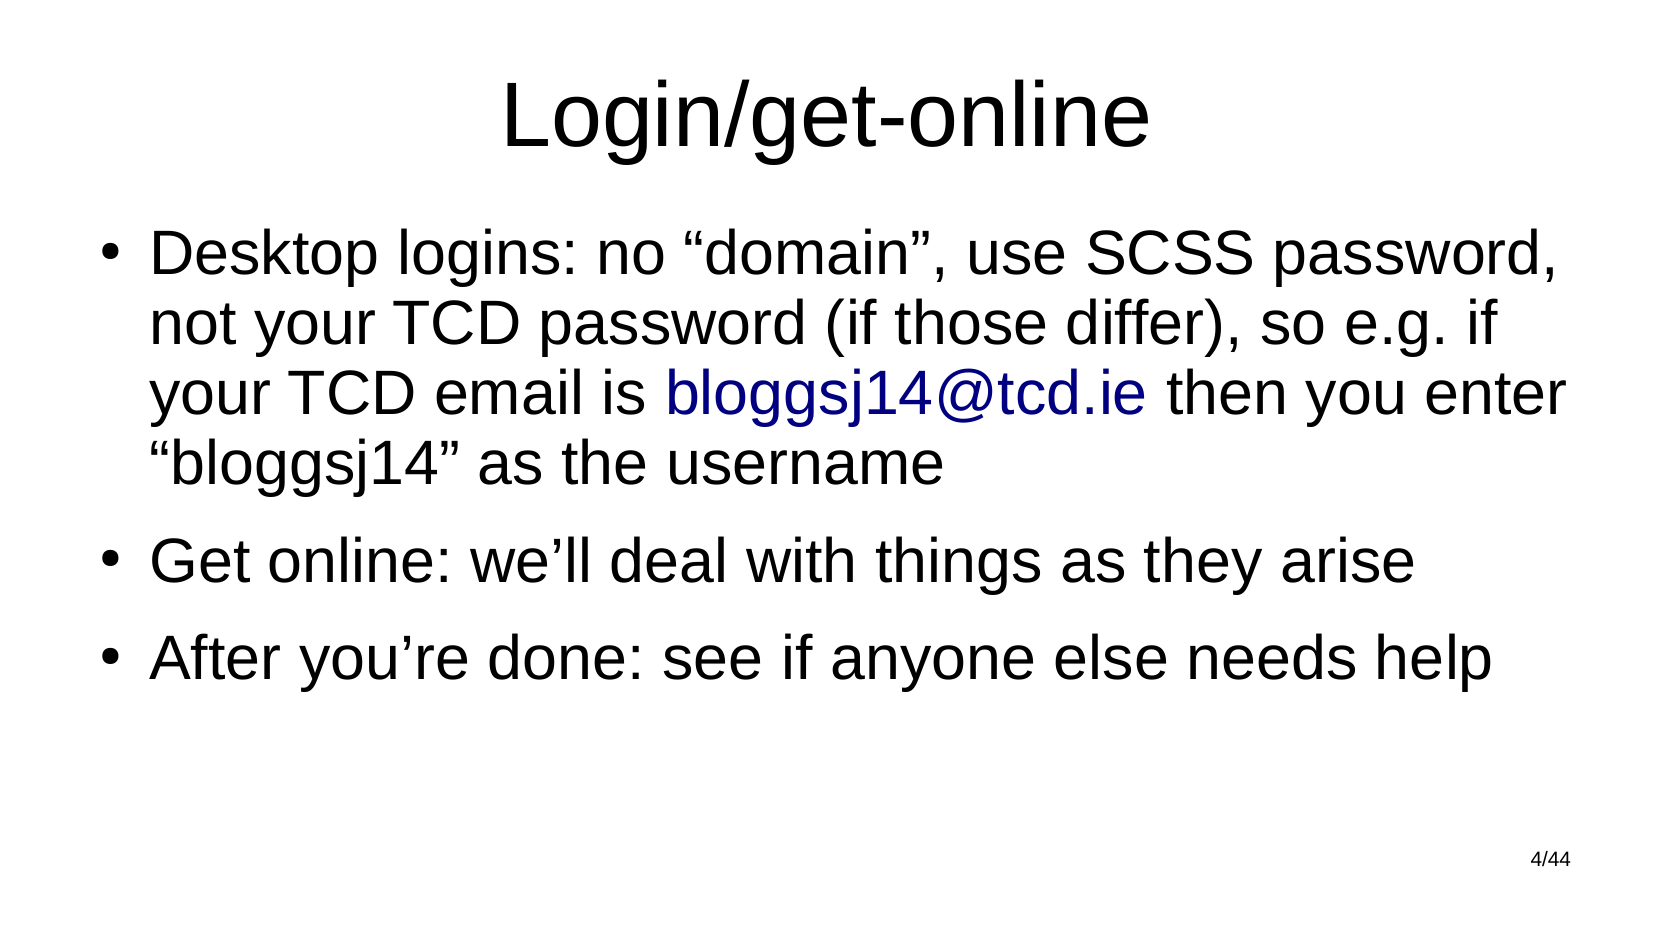

# Login/get-online
Desktop logins: no “domain”, use SCSS password, not your TCD password (if those differ), so e.g. if your TCD email is bloggsj14@tcd.ie then you enter “bloggsj14” as the username
Get online: we’ll deal with things as they arise
After you’re done: see if anyone else needs help
4